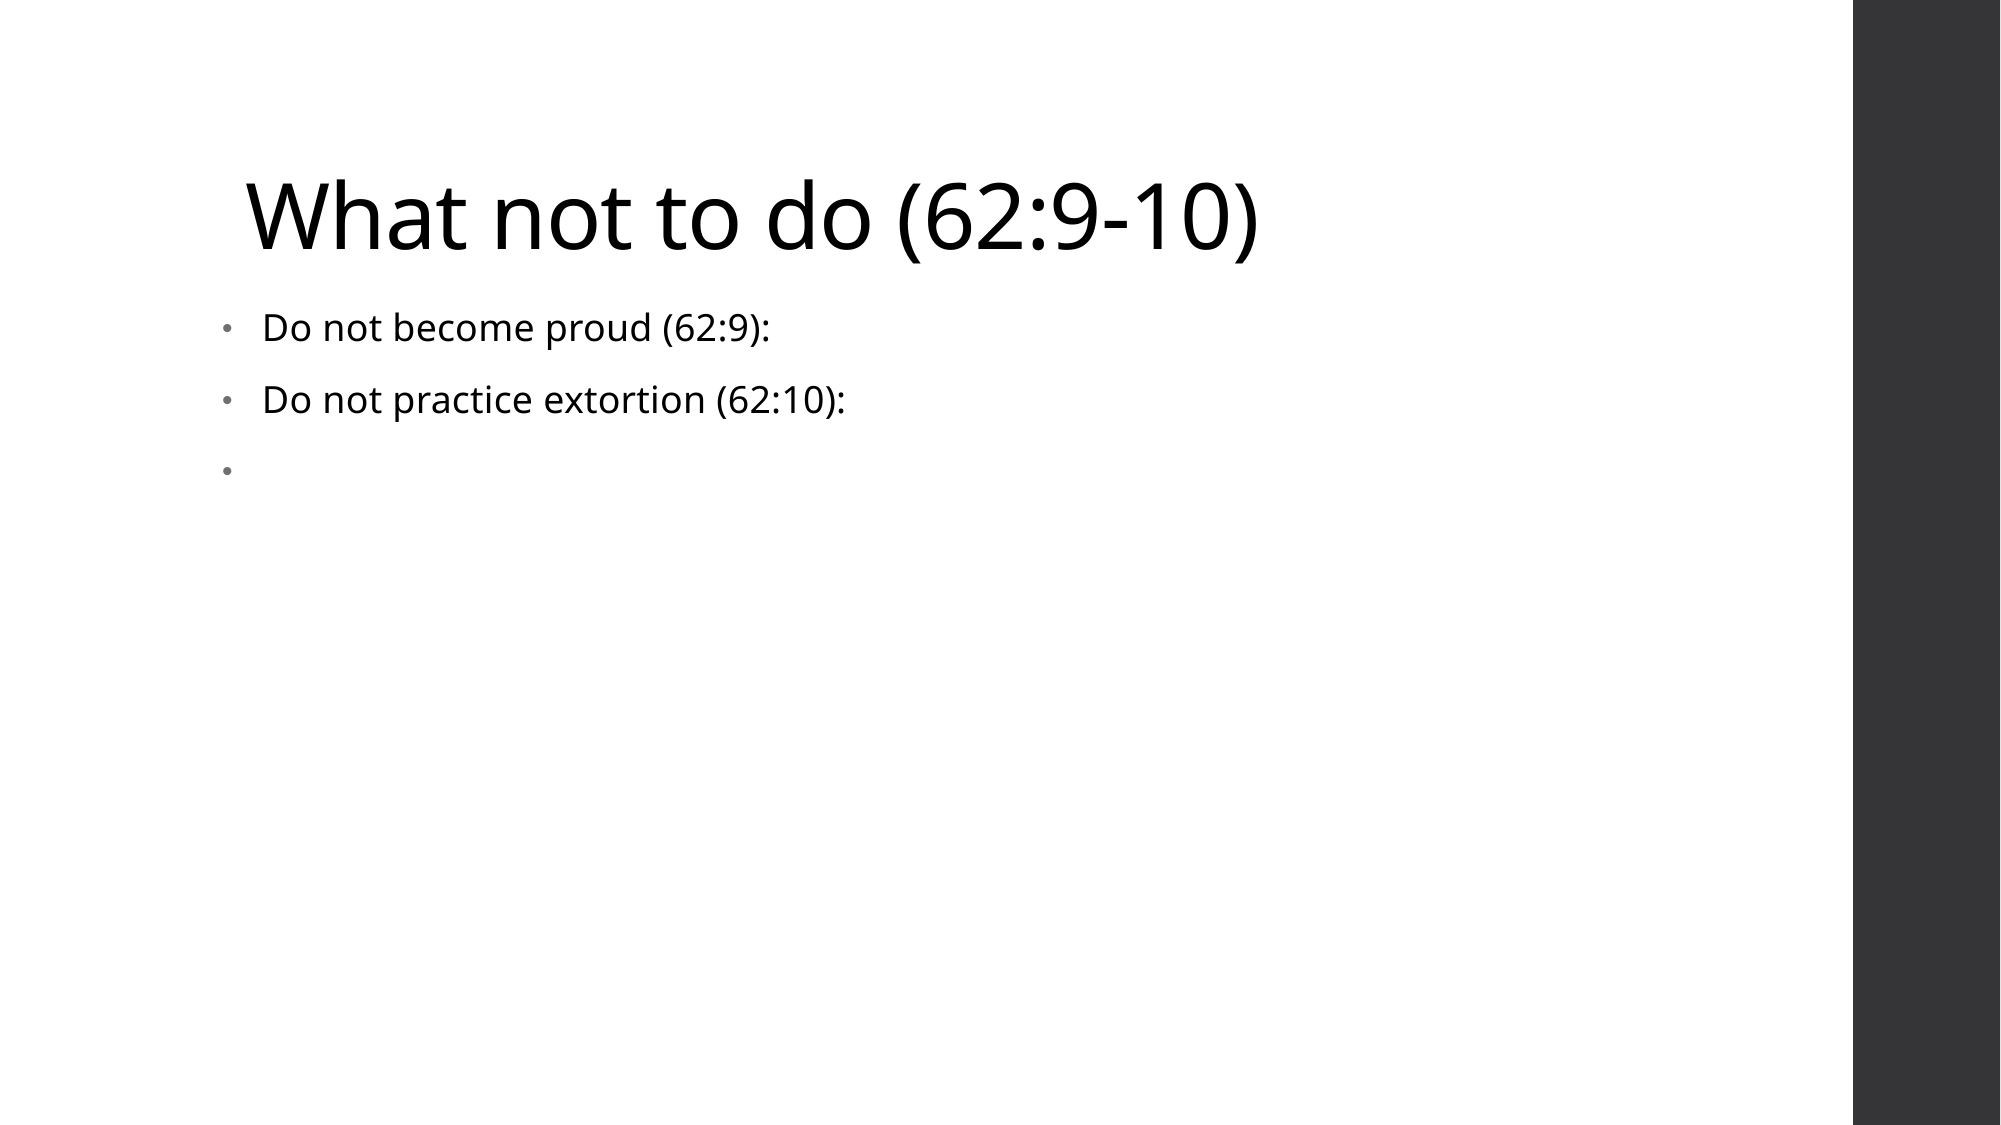

# What not to do (62:9-10)
 Do not become proud (62:9):
 Do not practice extortion (62:10):